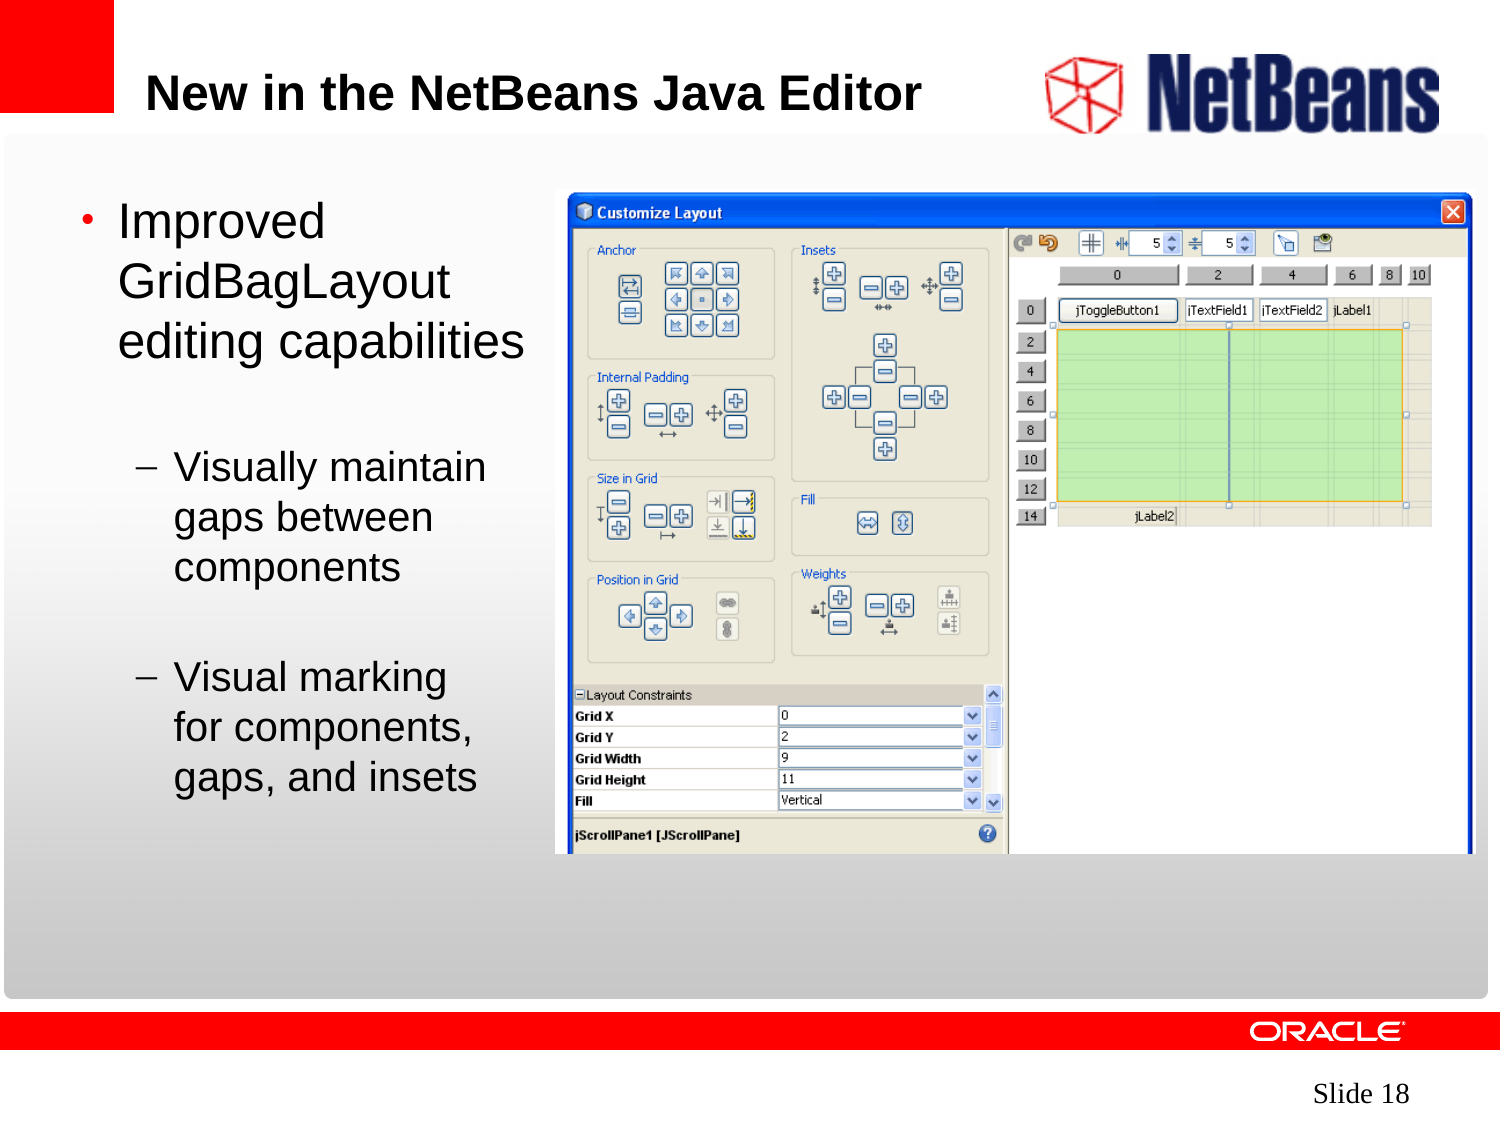

# New in the NetBeans Java Editor
Improved
GridBagLayout
editing capabilities
Visually maintain
gaps between
components
Visual marking
for components,
gaps, and insets